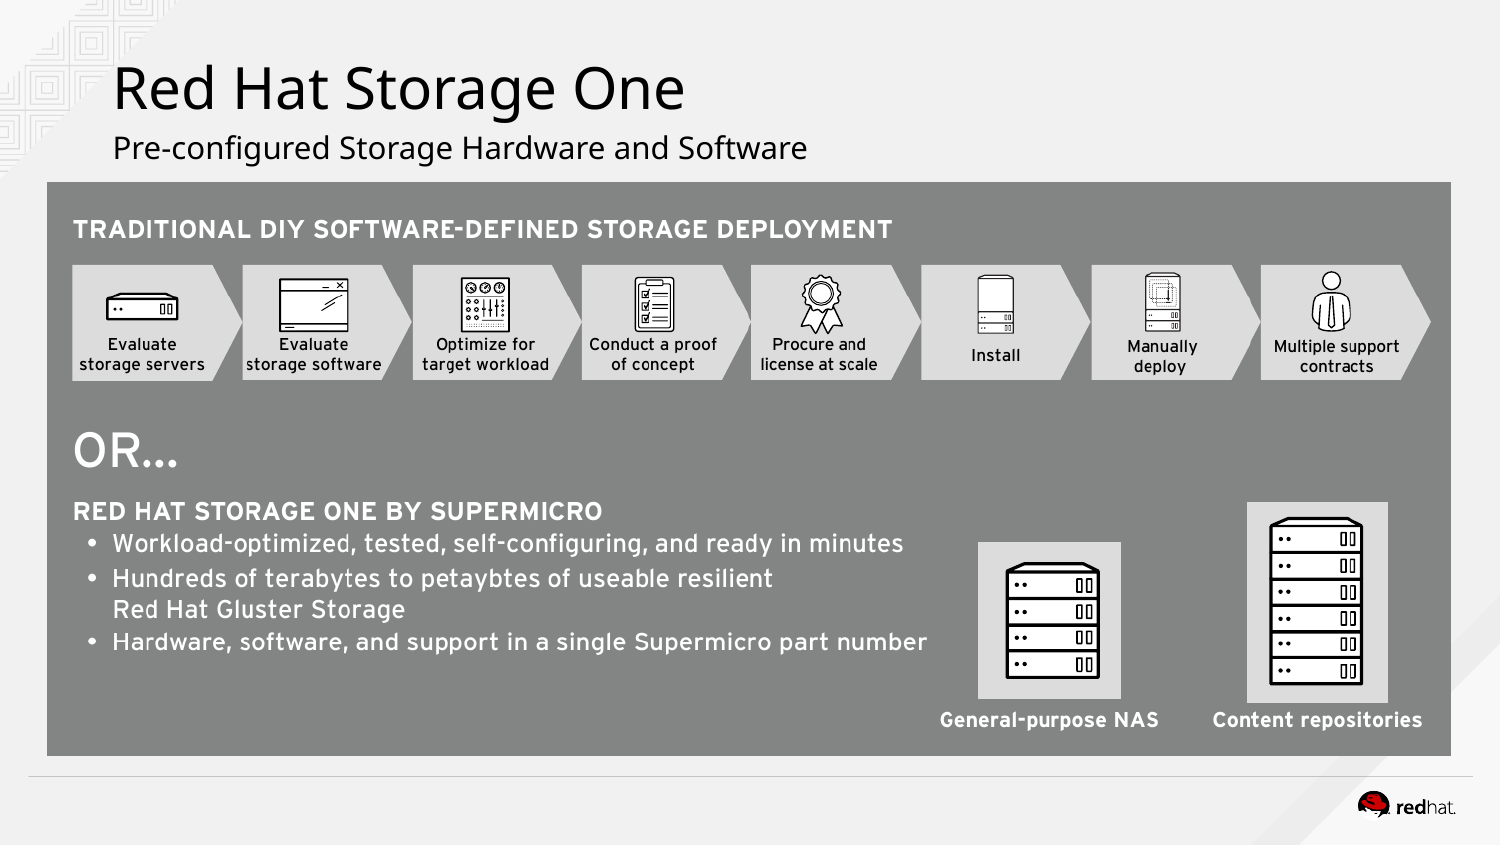

# Red Hat Storage One Pre-configured Storage Hardware and Software